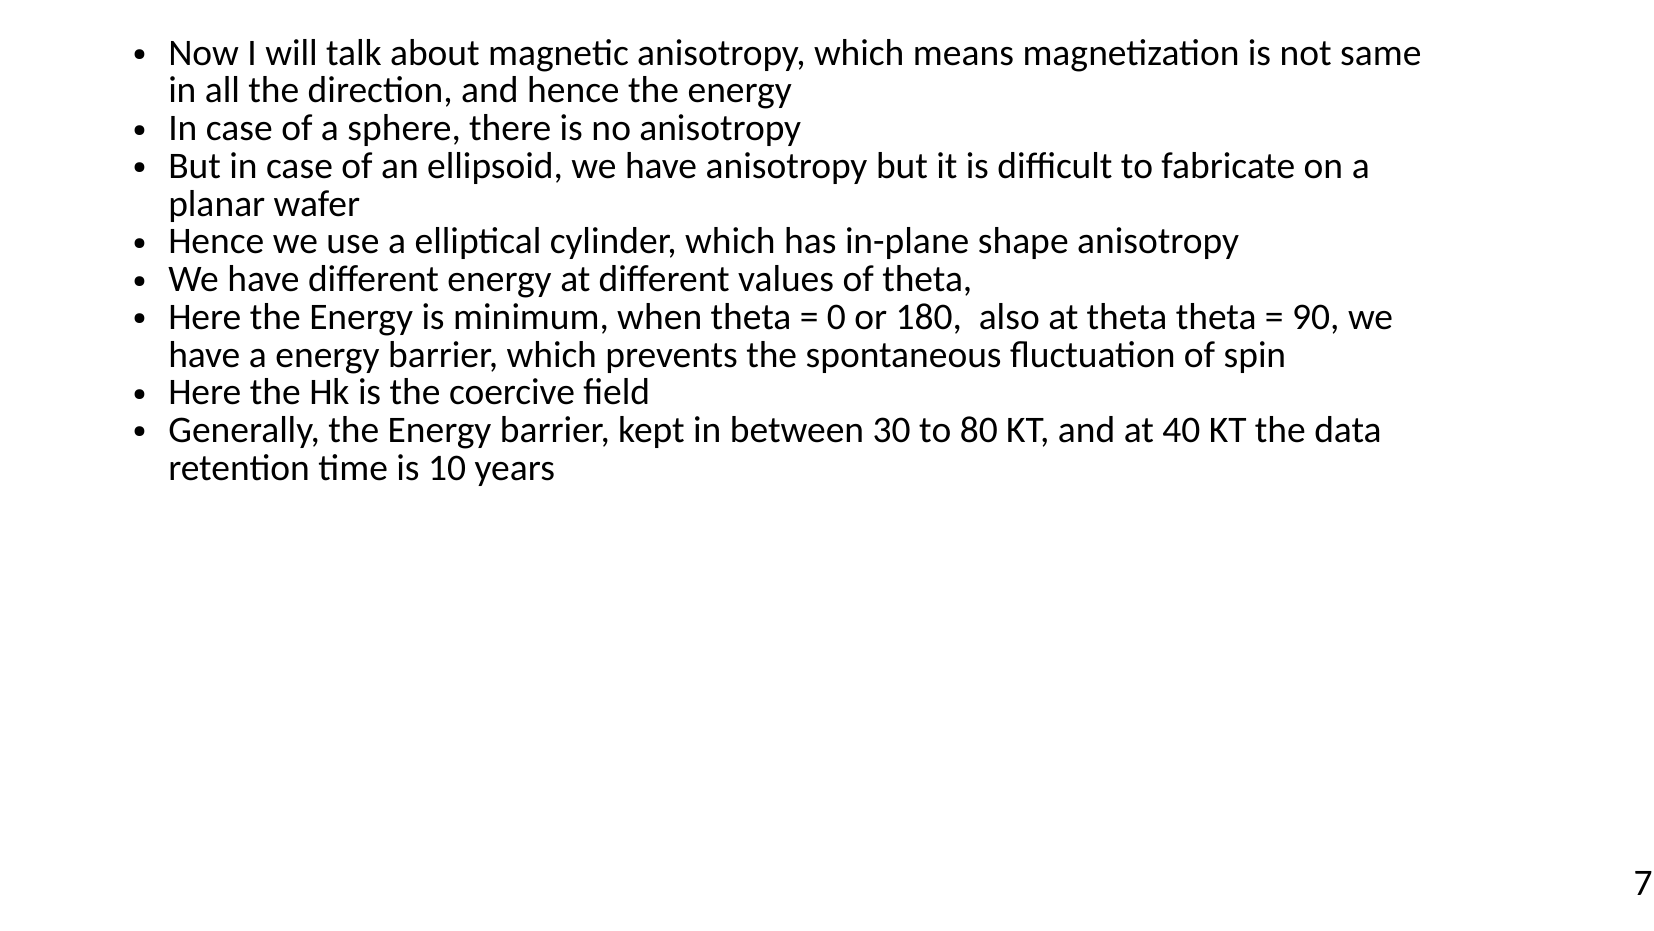

Now I will talk about magnetic anisotropy, which means magnetization is not same in all the direction, and hence the energy
In case of a sphere, there is no anisotropy
But in case of an ellipsoid, we have anisotropy but it is difficult to fabricate on a planar wafer
Hence we use a elliptical cylinder, which has in-plane shape anisotropy
We have different energy at different values of theta,
Here the Energy is minimum, when theta = 0 or 180, also at theta theta = 90, we have a energy barrier, which prevents the spontaneous fluctuation of spin
Here the Hk is the coercive field
Generally, the Energy barrier, kept in between 30 to 80 KT, and at 40 KT the data retention time is 10 years